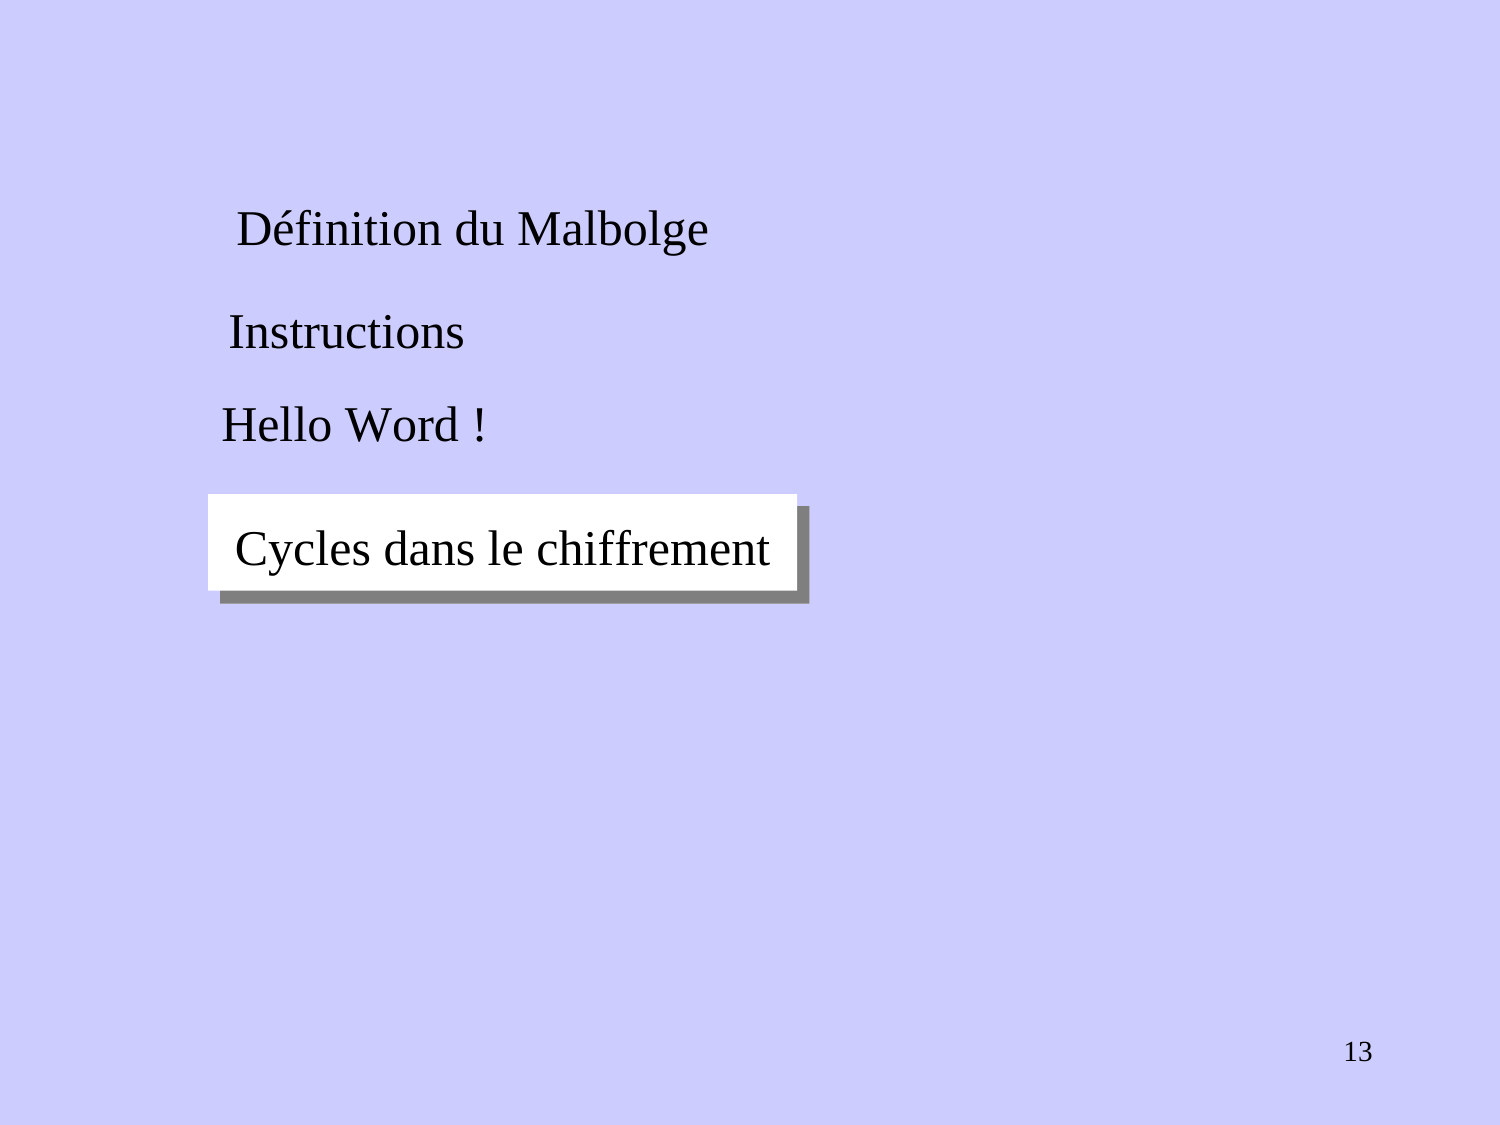

Définition du Malbolge
Instructions
Hello Word !
Cycles dans le chiffrement